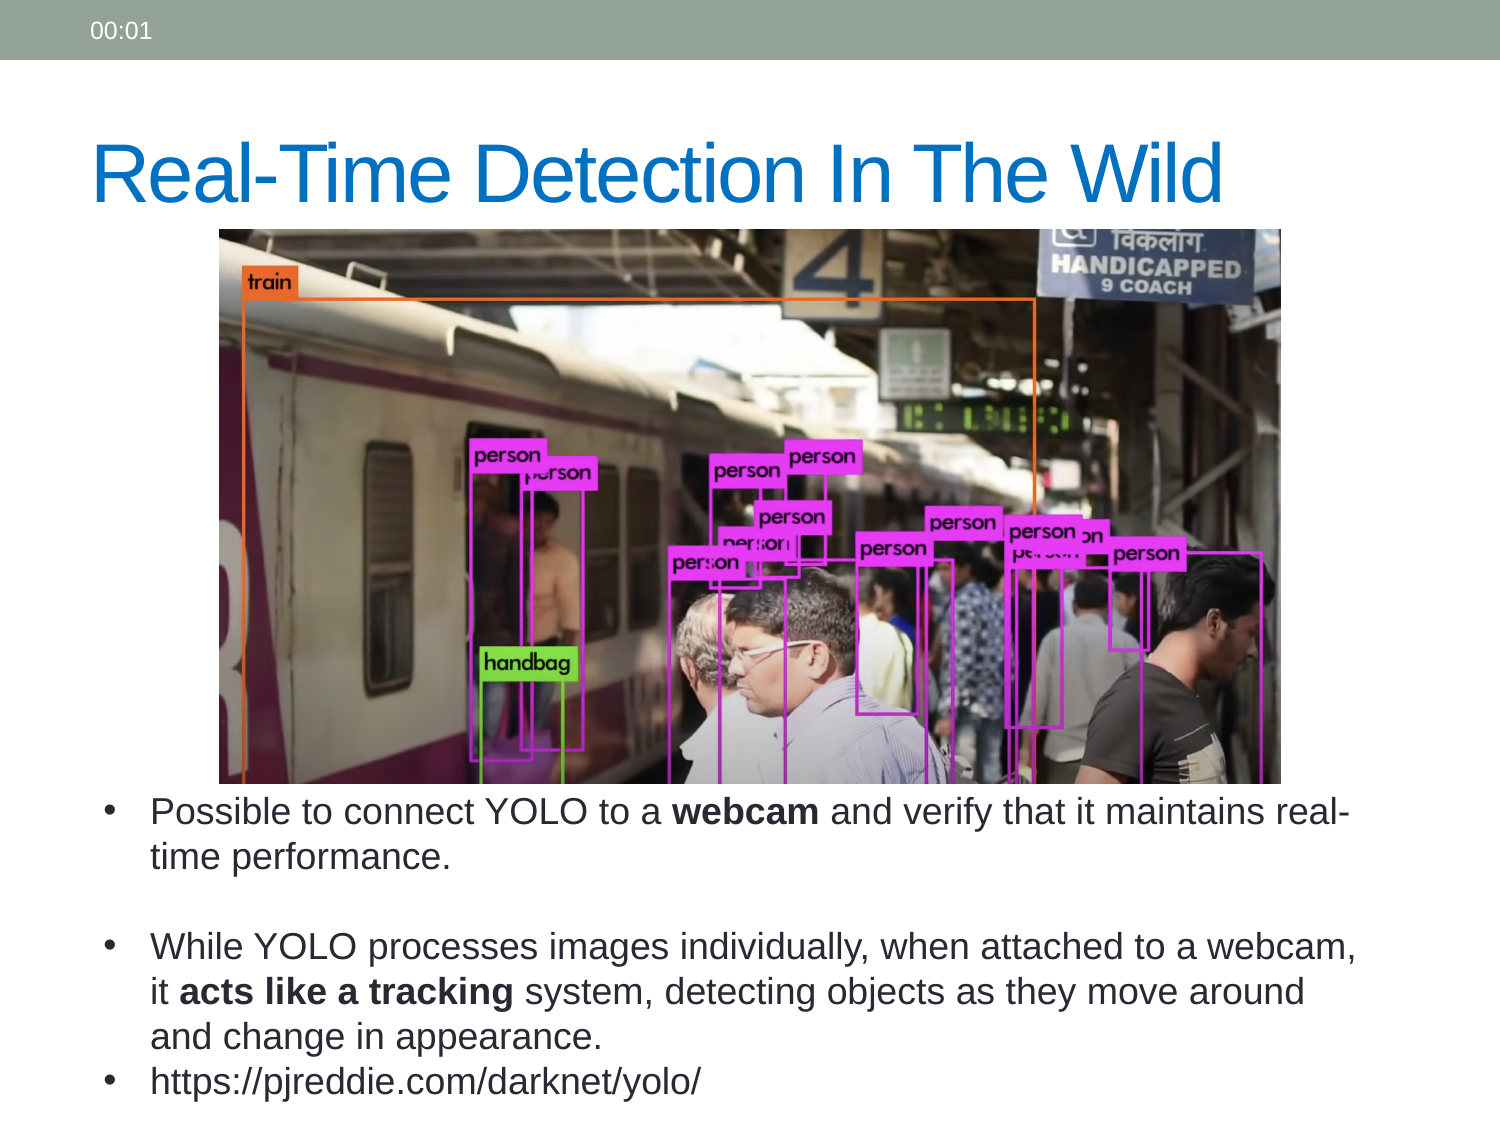

02:42
# Real-Time Detection In The Wild
Possible to connect YOLO to a webcam and verify that it maintains real-time performance.
While YOLO processes images individually, when attached to a webcam, it acts like a tracking system, detecting objects as they move around and change in appearance.
https://pjreddie.com/darknet/yolo/